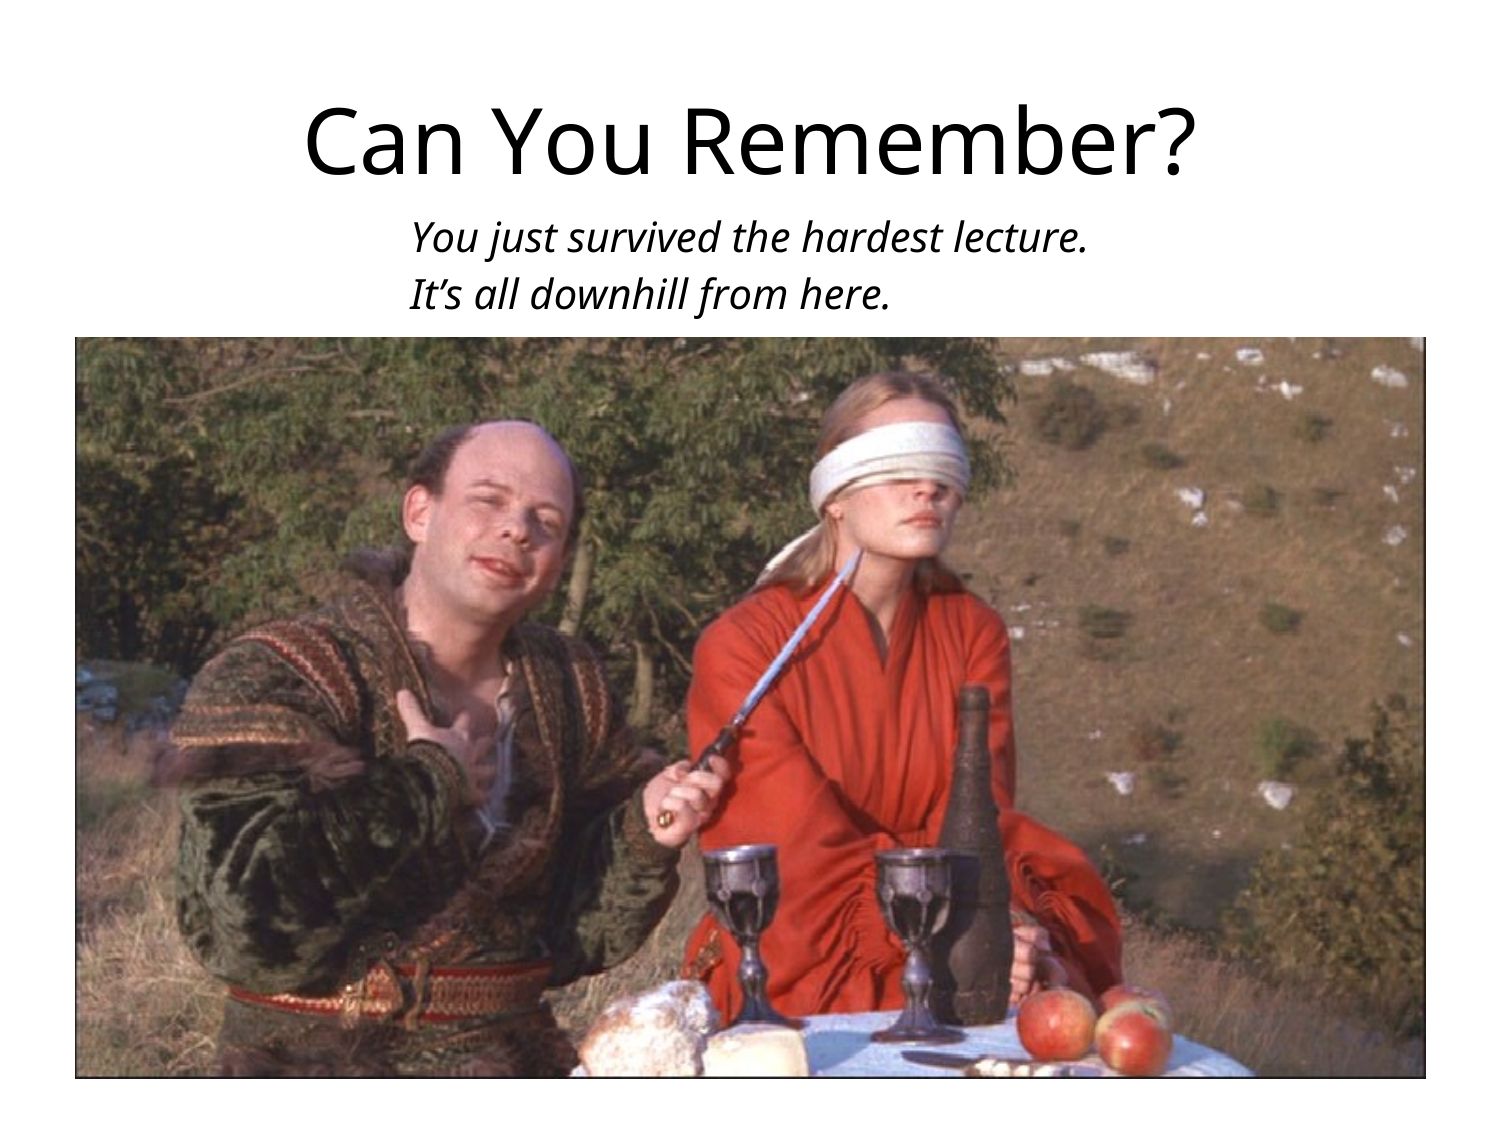

# Can You Remember?
You just survived the hardest lecture.
It’s all downhill from here.